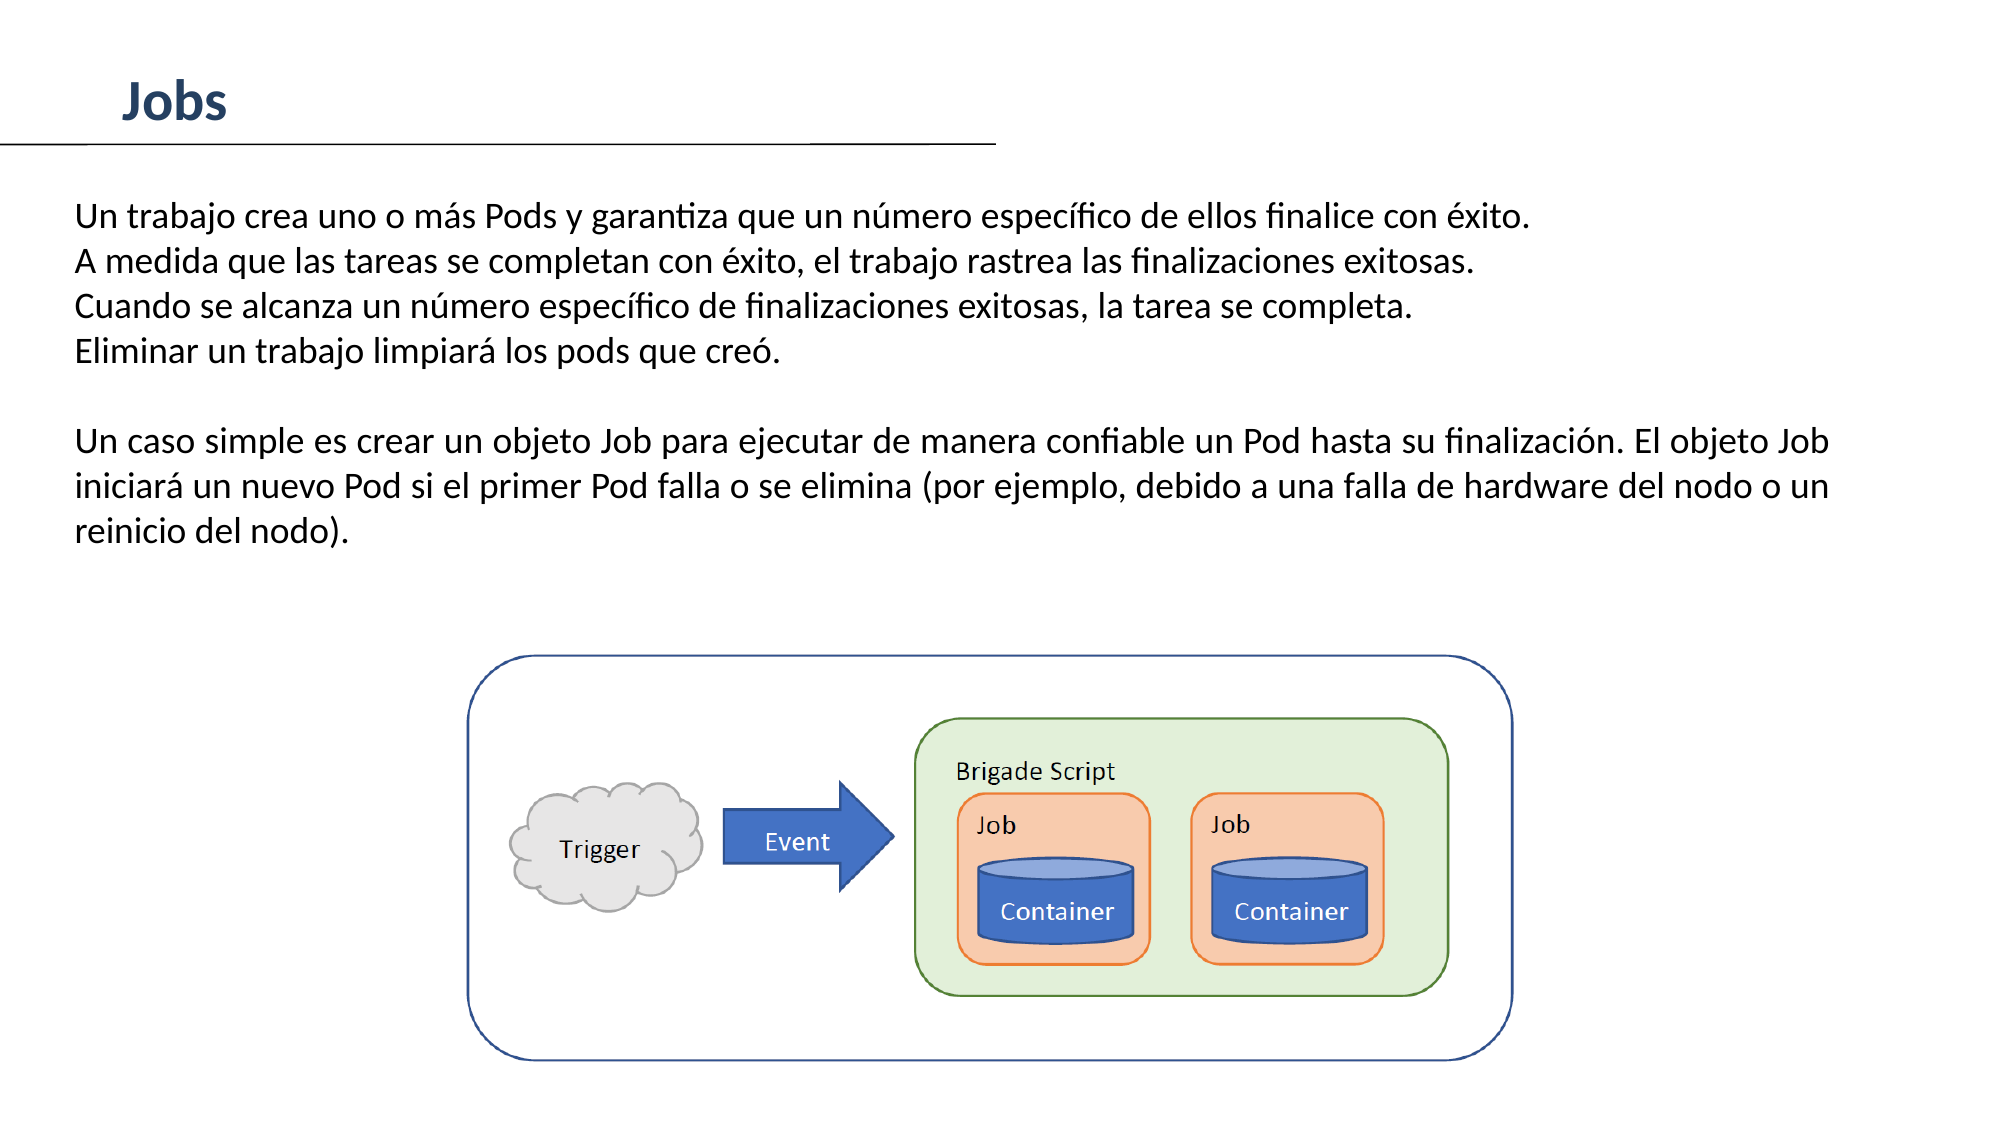

Jobs
Un trabajo crea uno o más Pods y garantiza que un número específico de ellos finalice con éxito.
A medida que las tareas se completan con éxito, el trabajo rastrea las finalizaciones exitosas.
Cuando se alcanza un número específico de finalizaciones exitosas, la tarea se completa.
Eliminar un trabajo limpiará los pods que creó.
Un caso simple es crear un objeto Job para ejecutar de manera confiable un Pod hasta su finalización. El objeto Job iniciará un nuevo Pod si el primer Pod falla o se elimina (por ejemplo, debido a una falla de hardware del nodo o un reinicio del nodo).